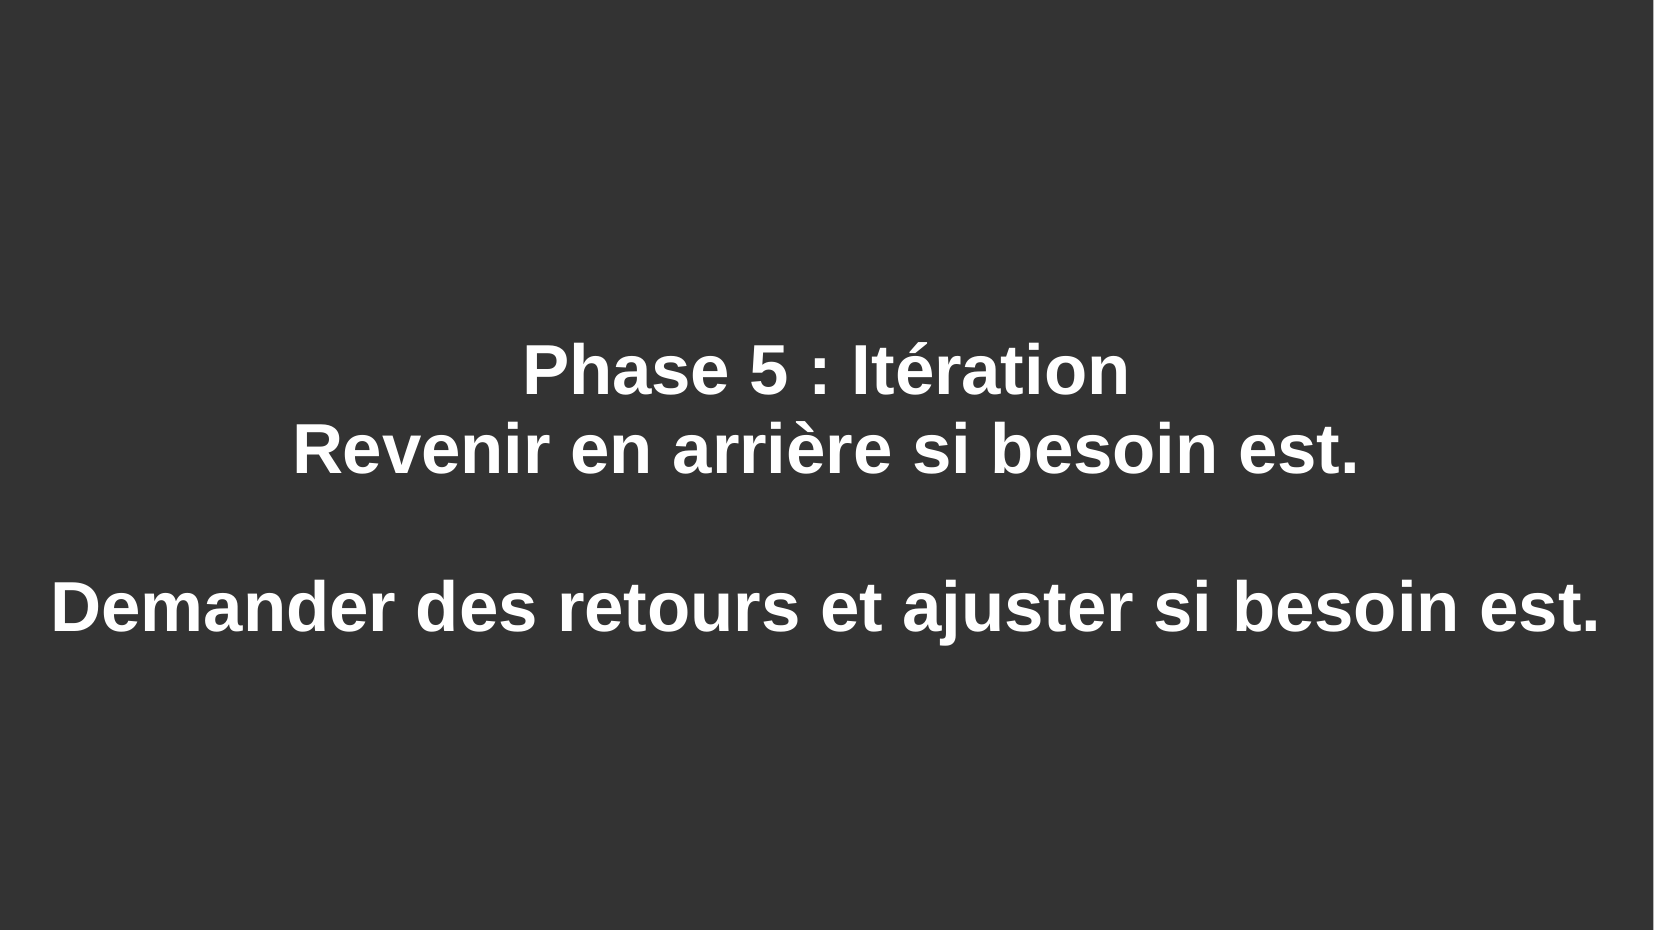

# Phase 5 : Itération Revenir en arrière si besoin est. Demander des retours et ajuster si besoin est.